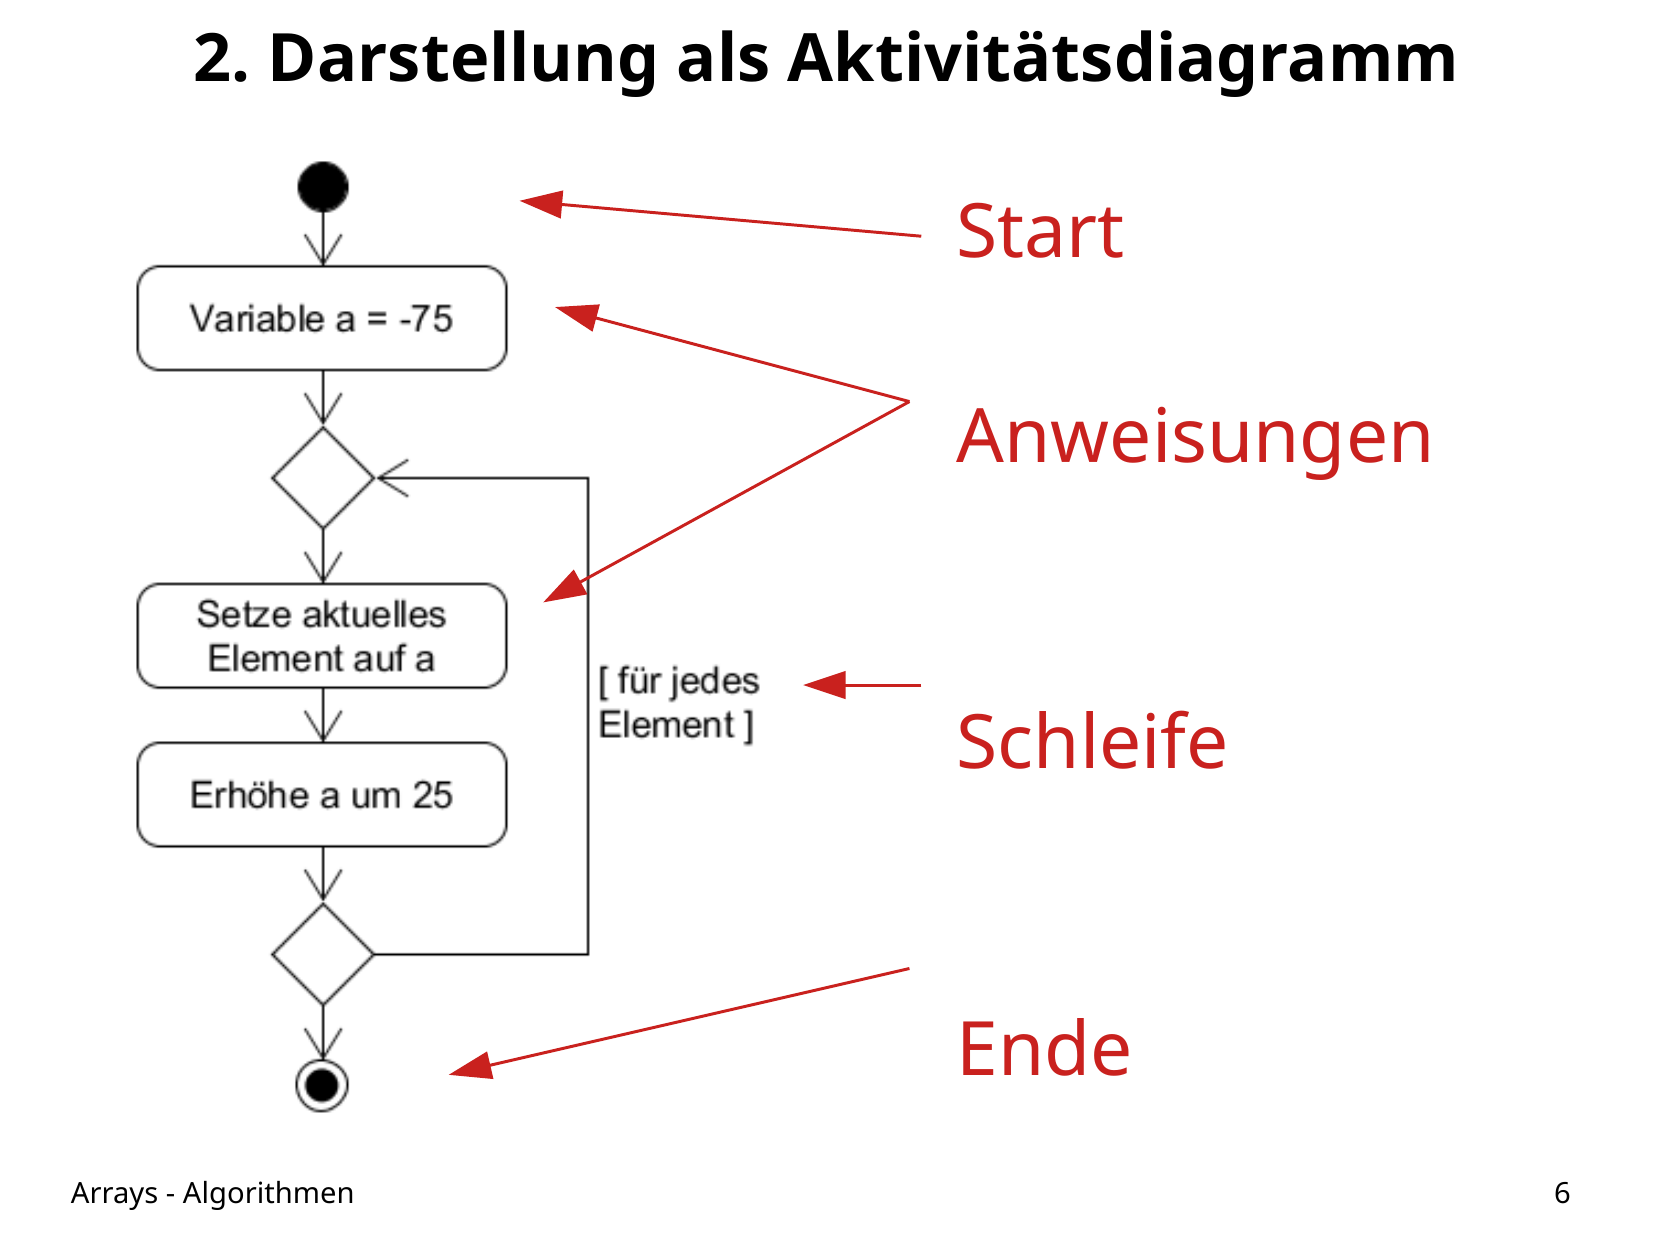

# 2. Darstellung als Aktivitätsdiagramm
Start
Anweisungen
Schleife
Ende
Arrays - Algorithmen
6